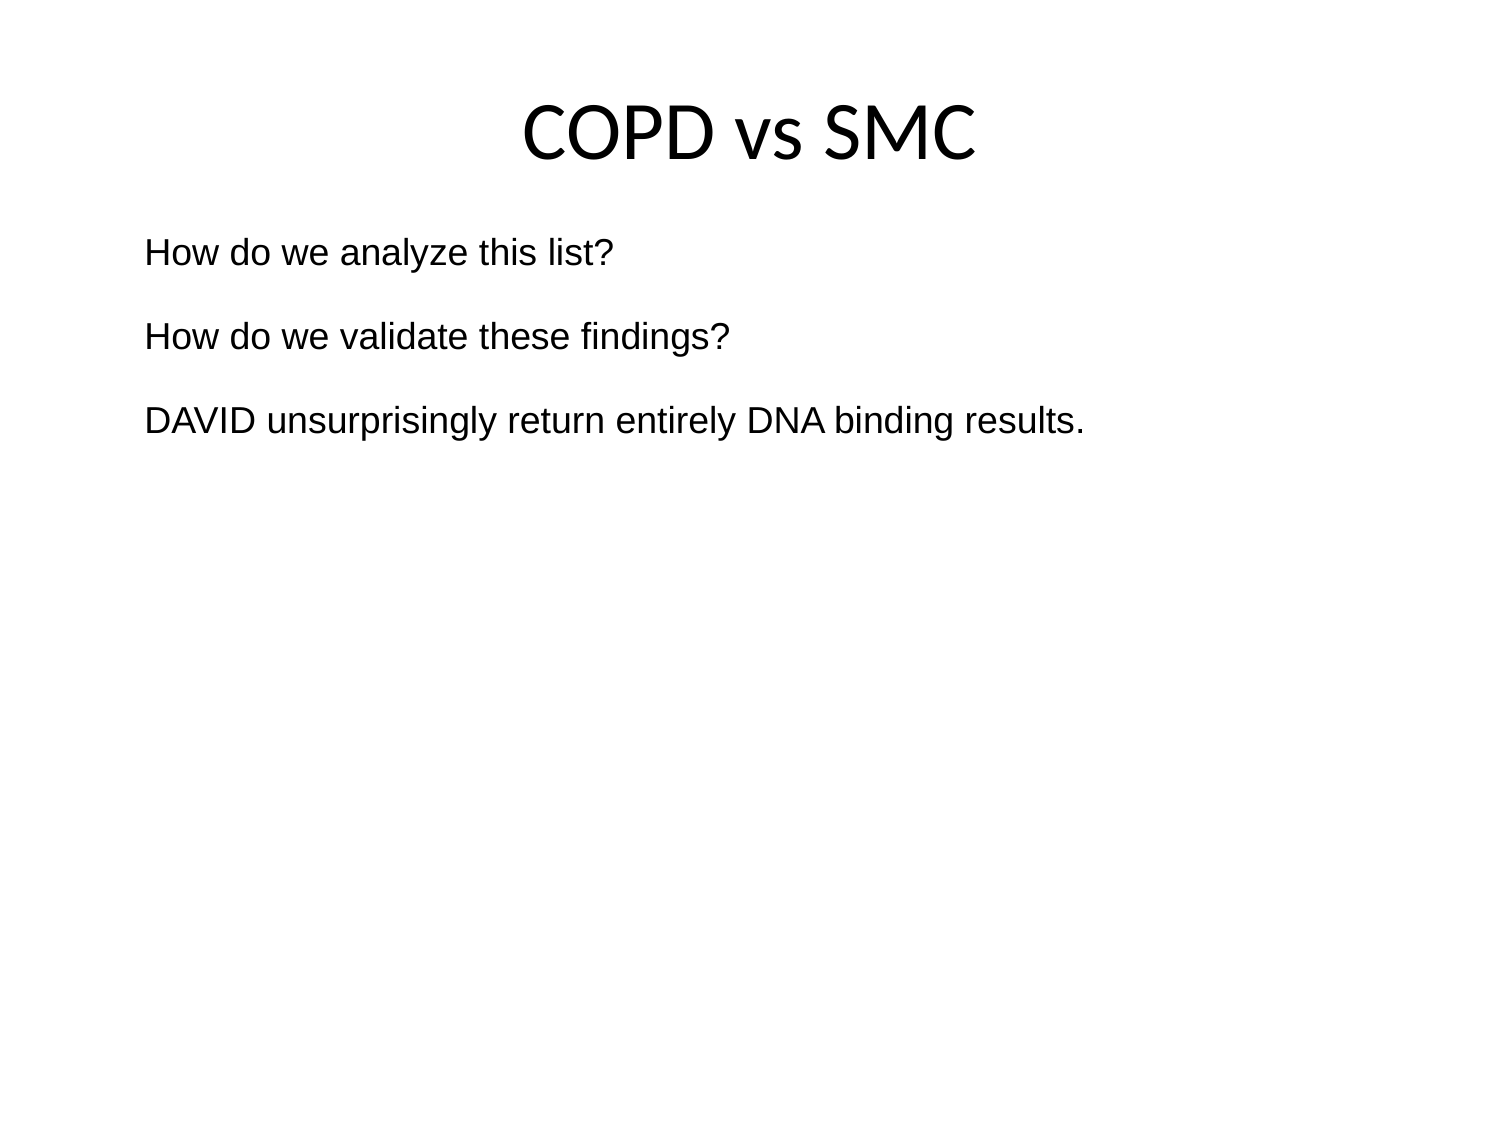

# COPD vs SMC
How do we analyze this list?
How do we validate these findings?
DAVID unsurprisingly return entirely DNA binding results.